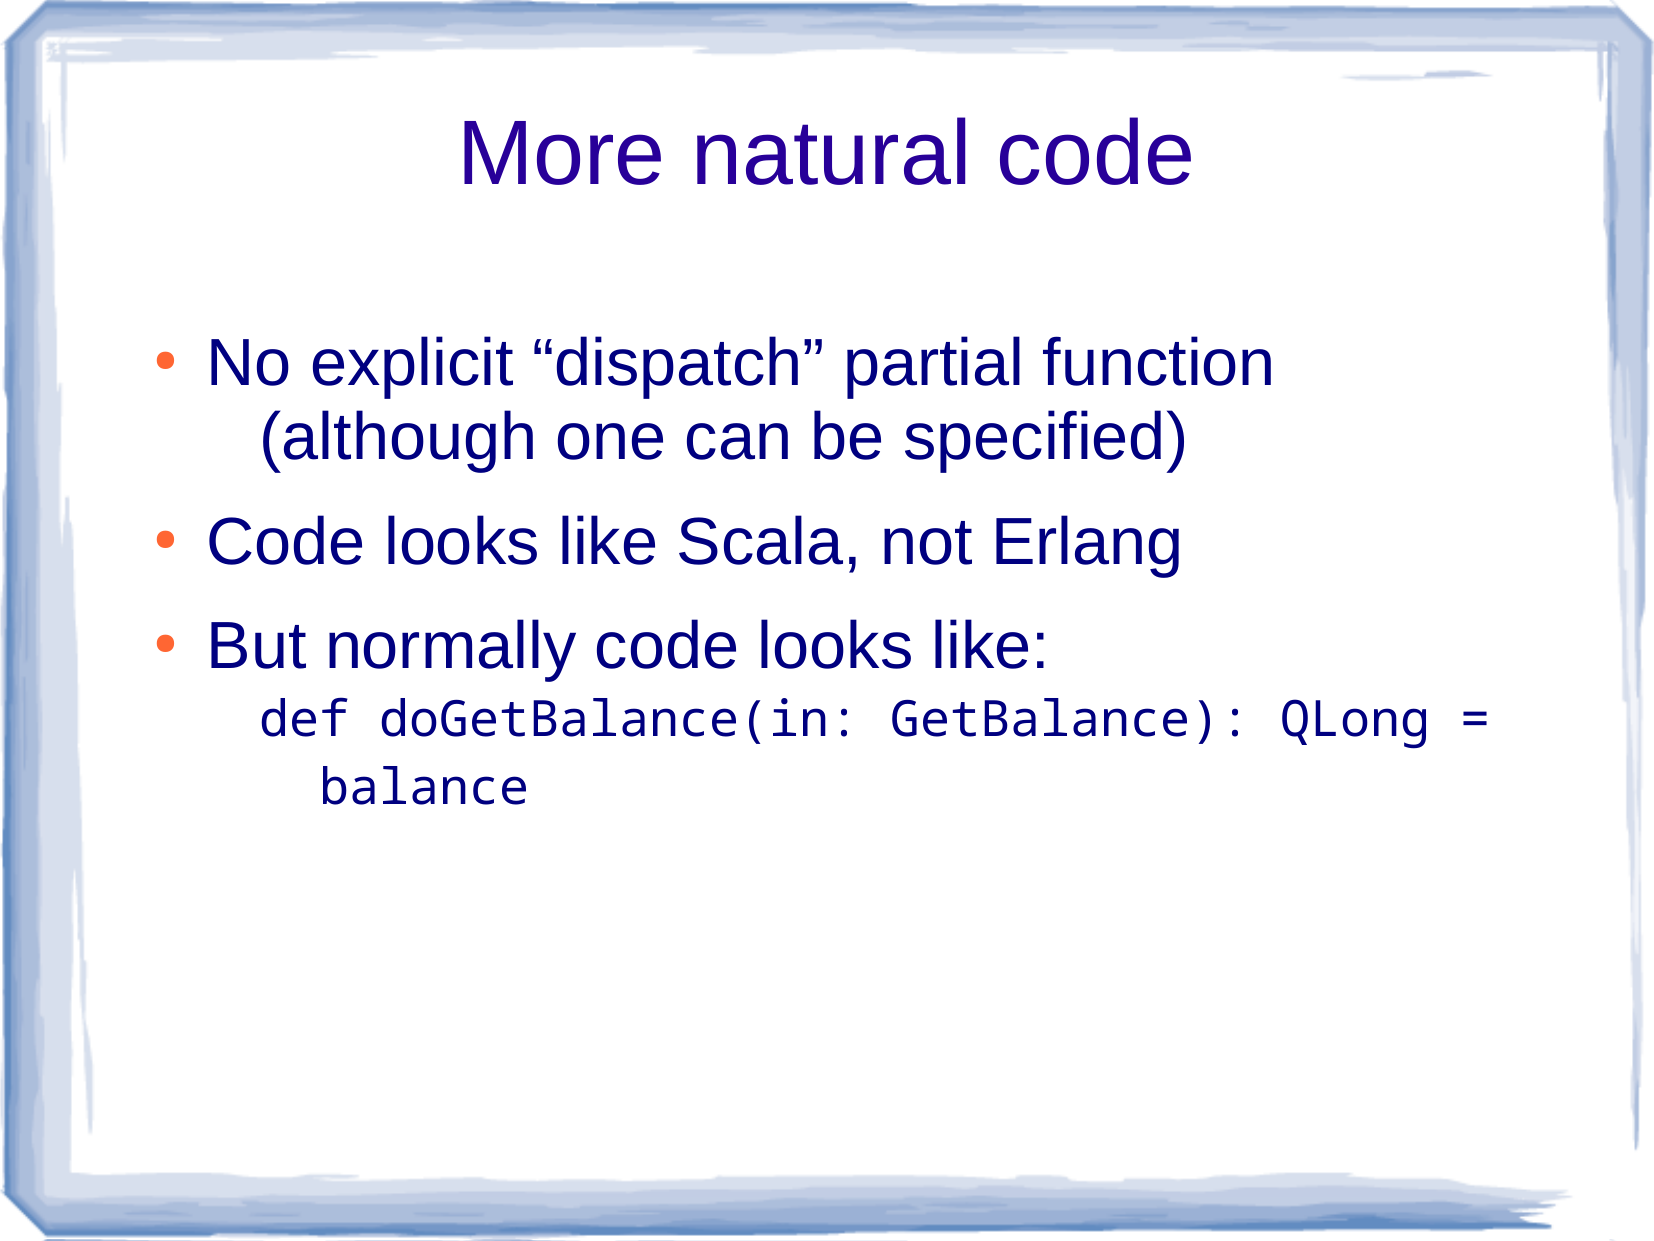

# More natural code
No explicit “dispatch” partial function (although one can be specified)
Code looks like Scala, not Erlang
But normally code looks like:
def doGetBalance(in: GetBalance): QLong =
 balance